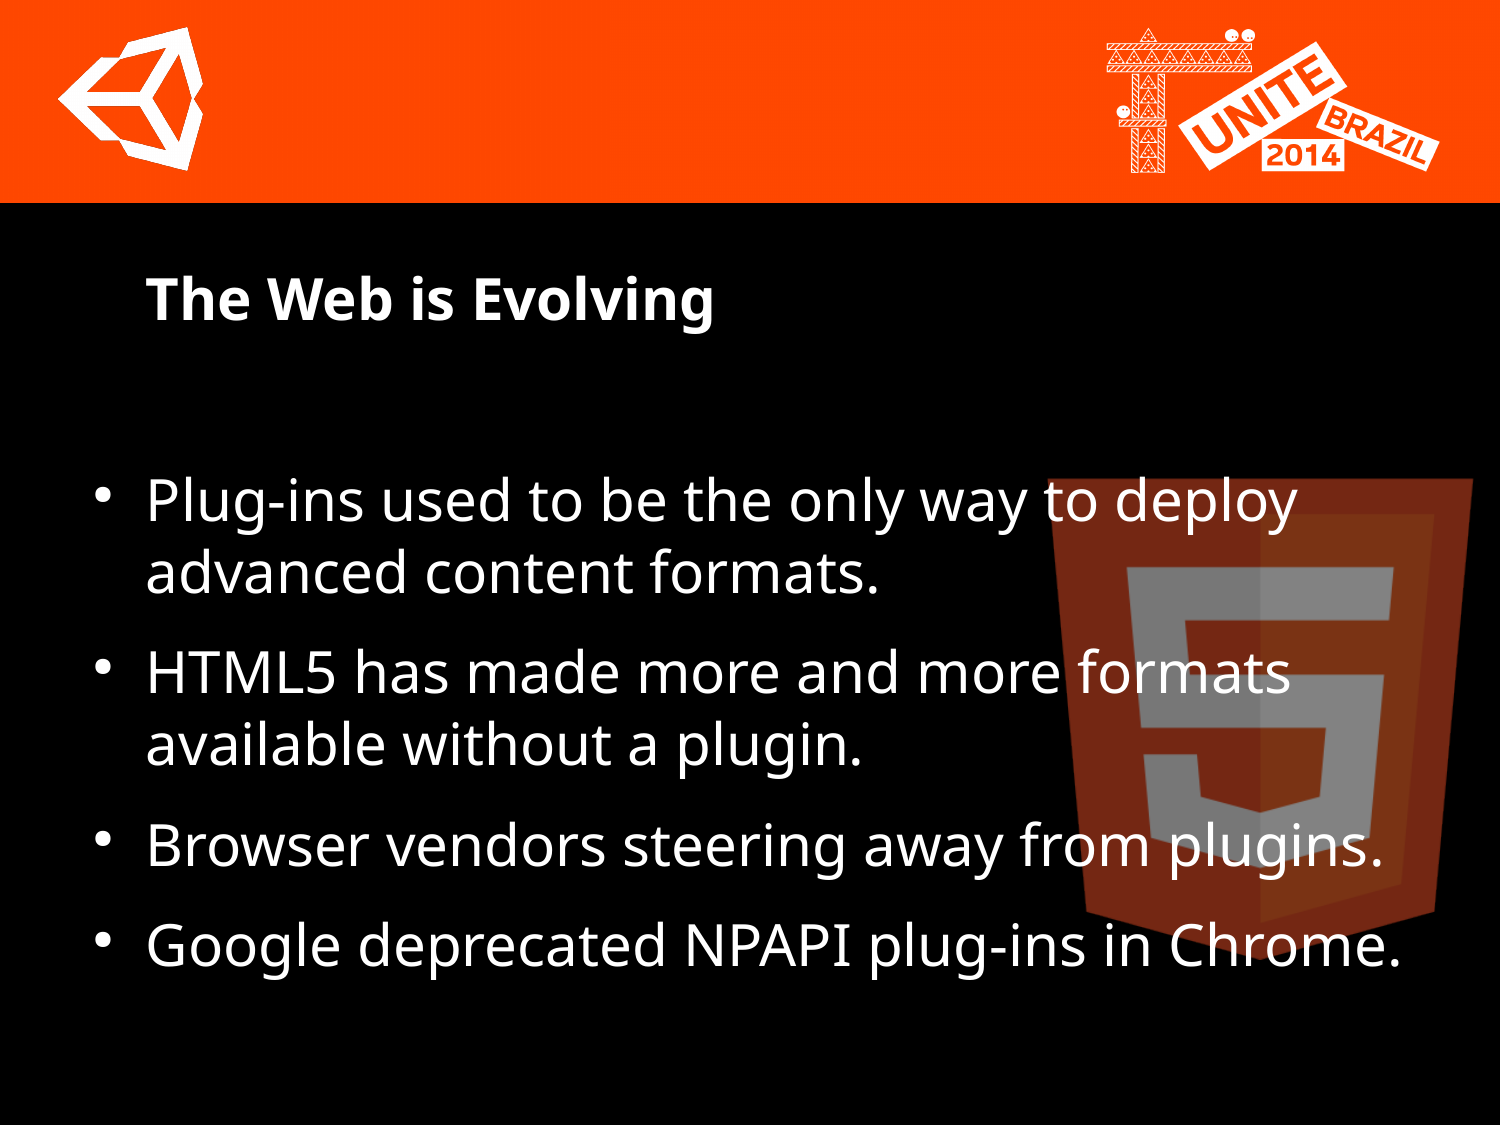

The Web is Evolving
Plug-ins used to be the only way to deploy advanced content formats.
HTML5 has made more and more formats available without a plugin.
Browser vendors steering away from plugins.
Google deprecated NPAPI plug-ins in Chrome.
#